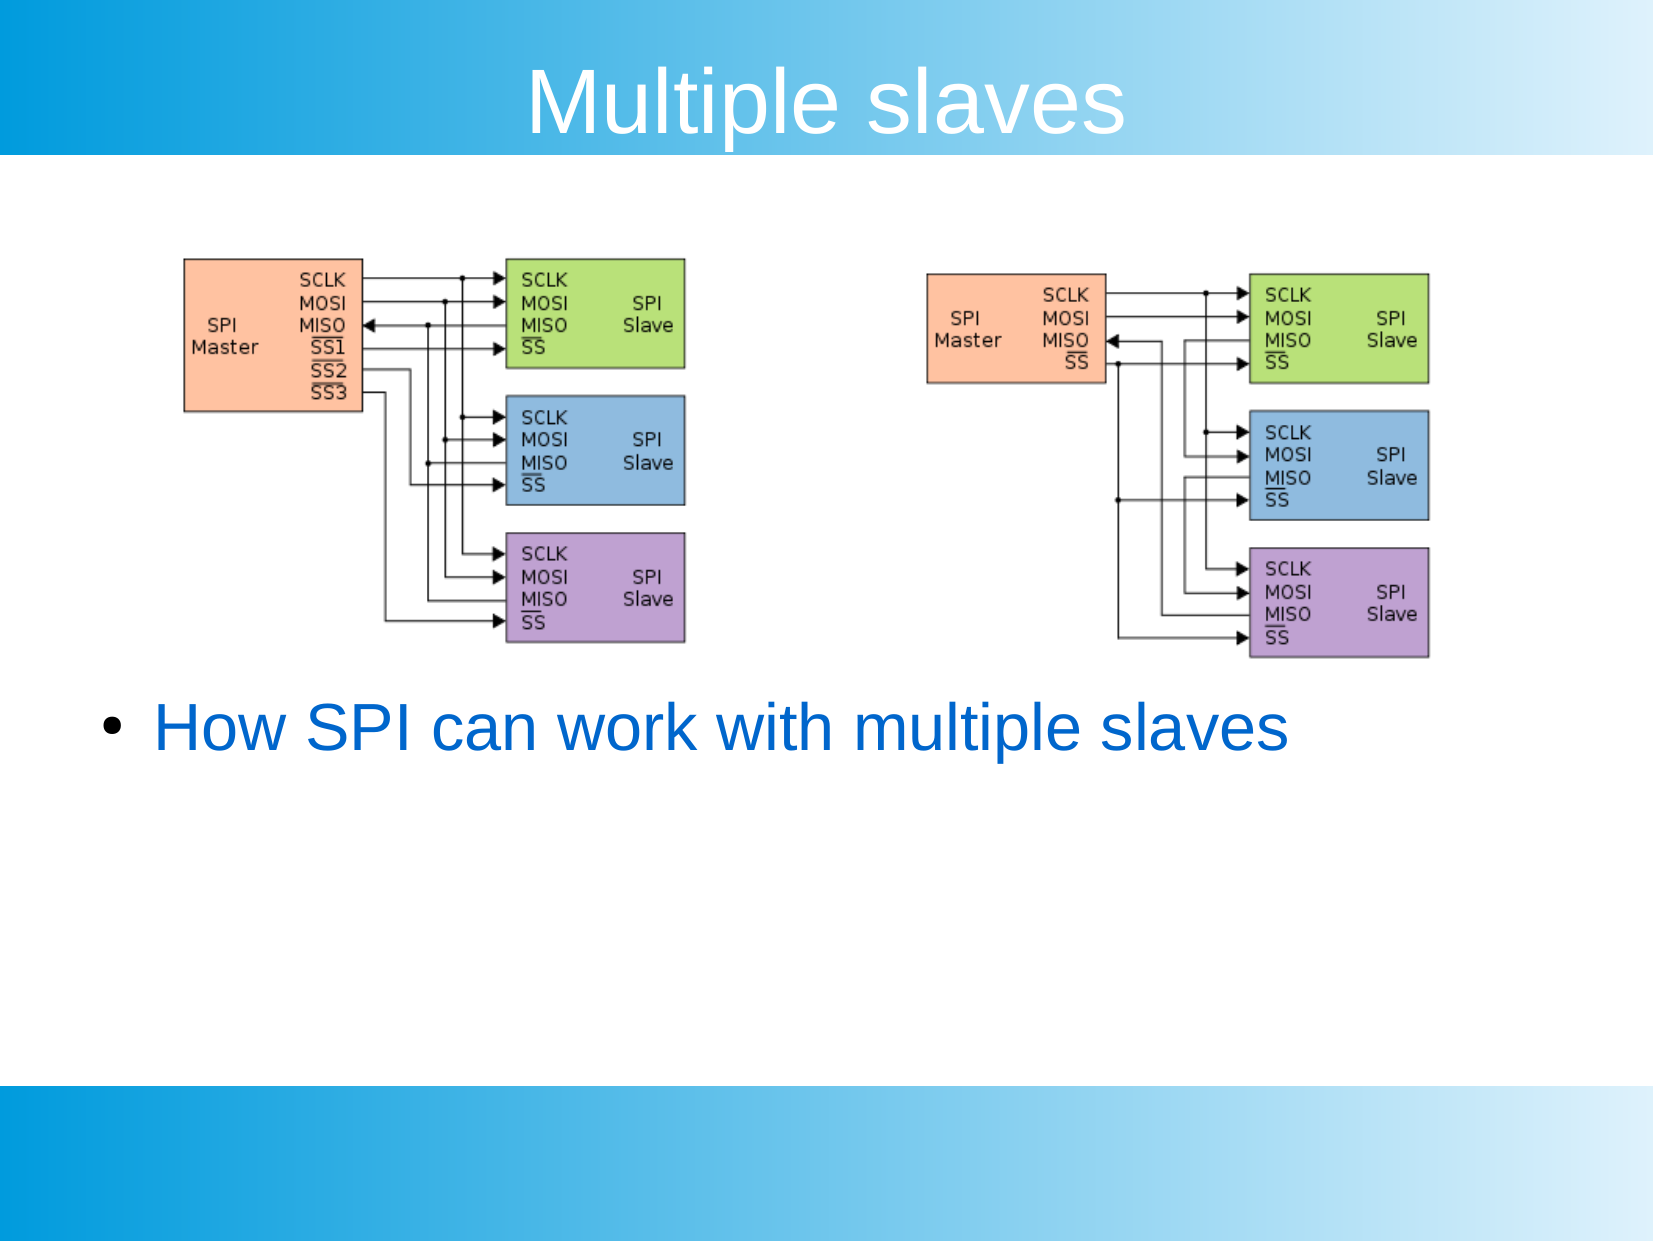

# Multiple slaves
How SPI can work with multiple slaves